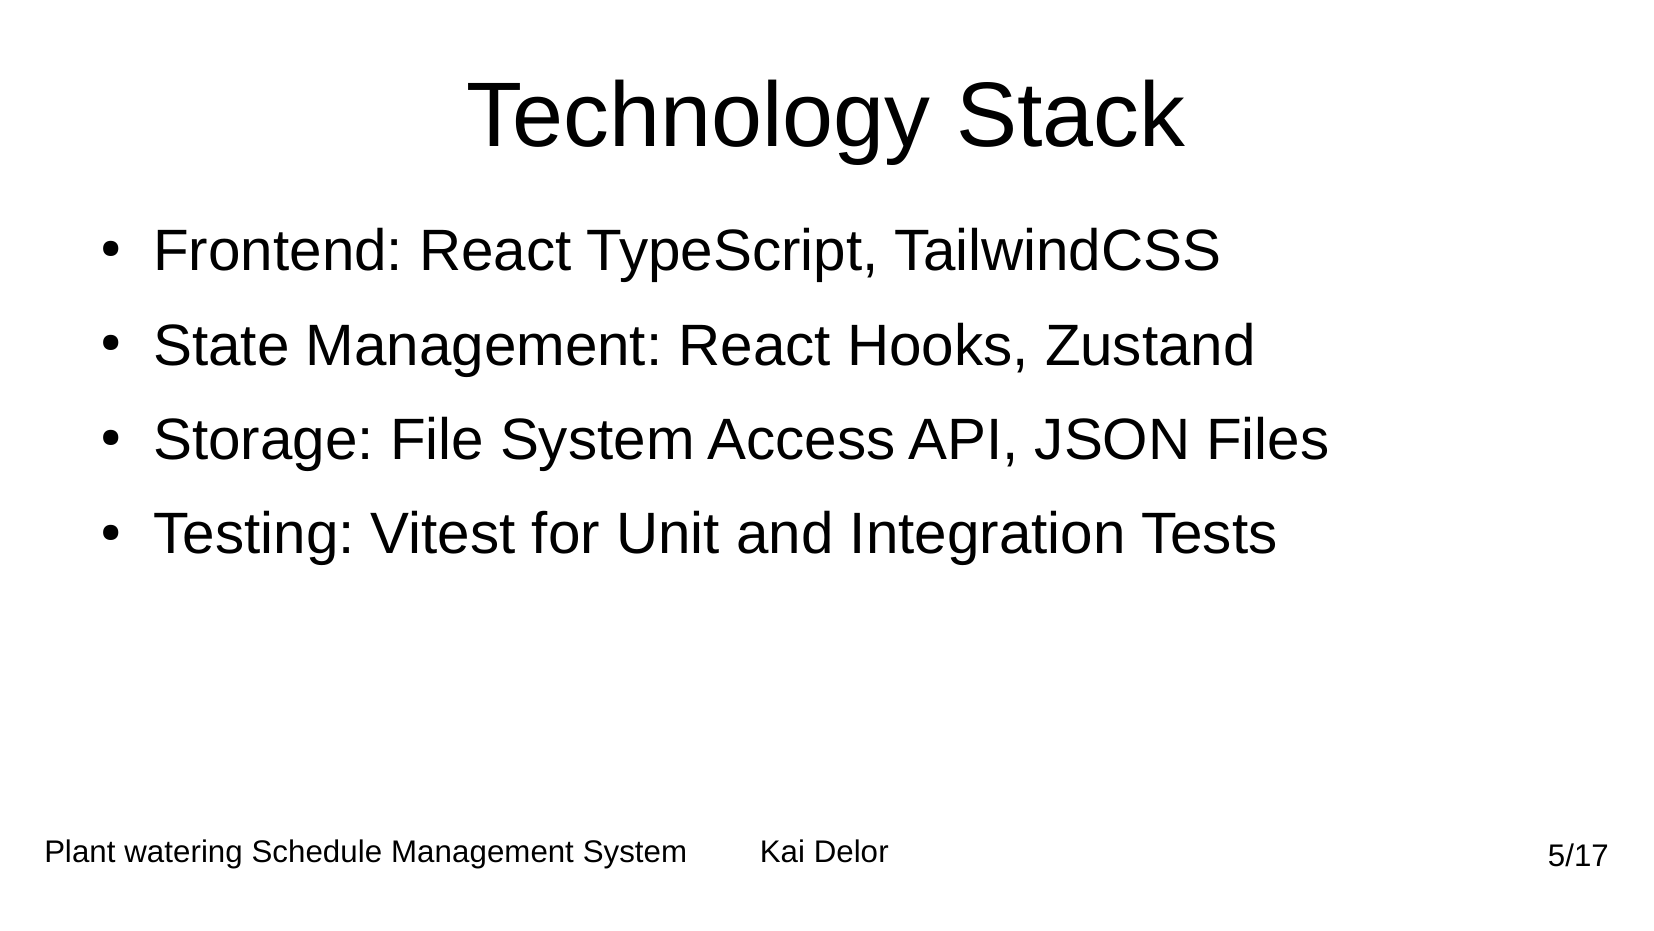

# Technology Stack
Frontend: React TypeScript, TailwindCSS
State Management: React Hooks, Zustand
Storage: File System Access API, JSON Files
Testing: Vitest for Unit and Integration Tests
Kai Delor
Plant watering Schedule Management System